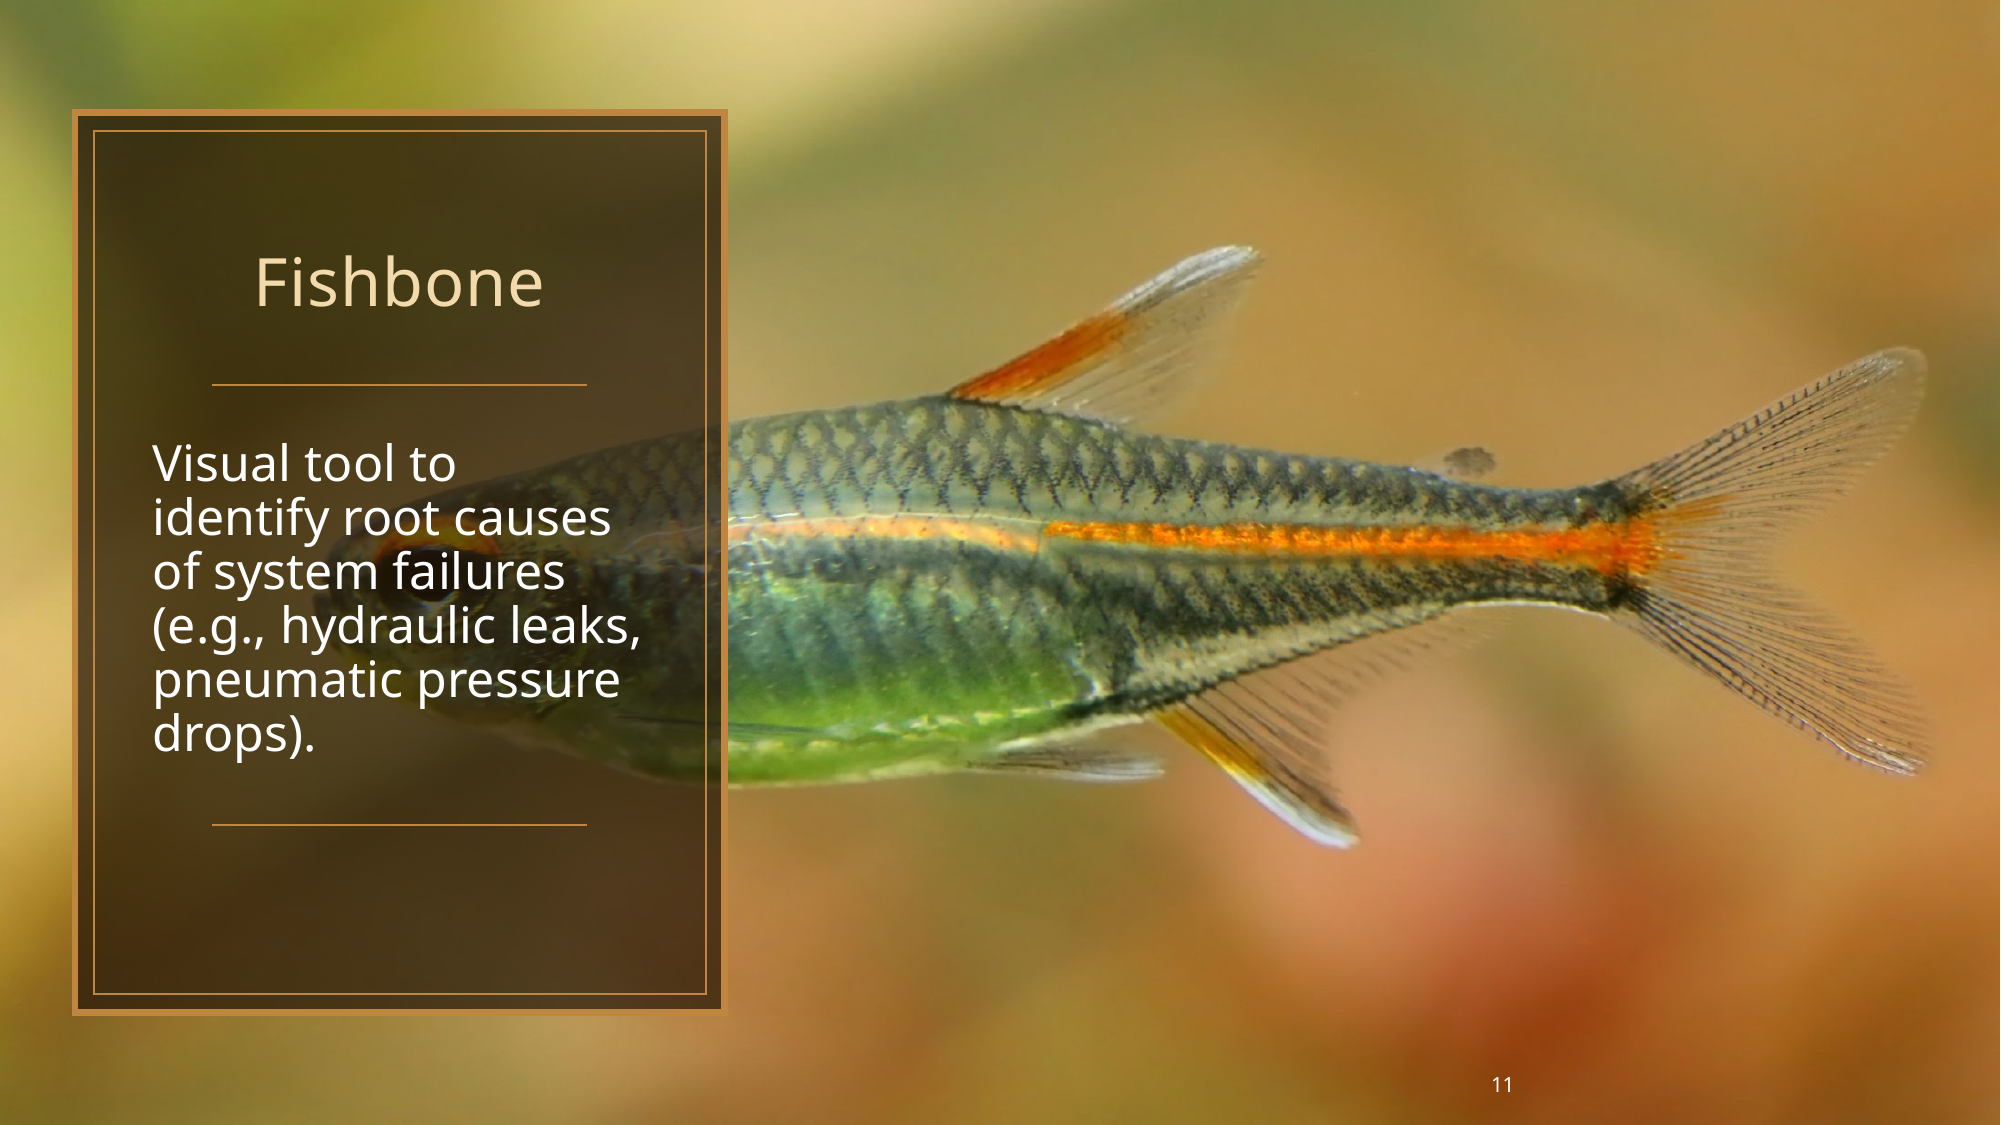

# Fishbone
Visual tool to identify root causes of system failures (e.g., hydraulic leaks, pneumatic pressure drops).